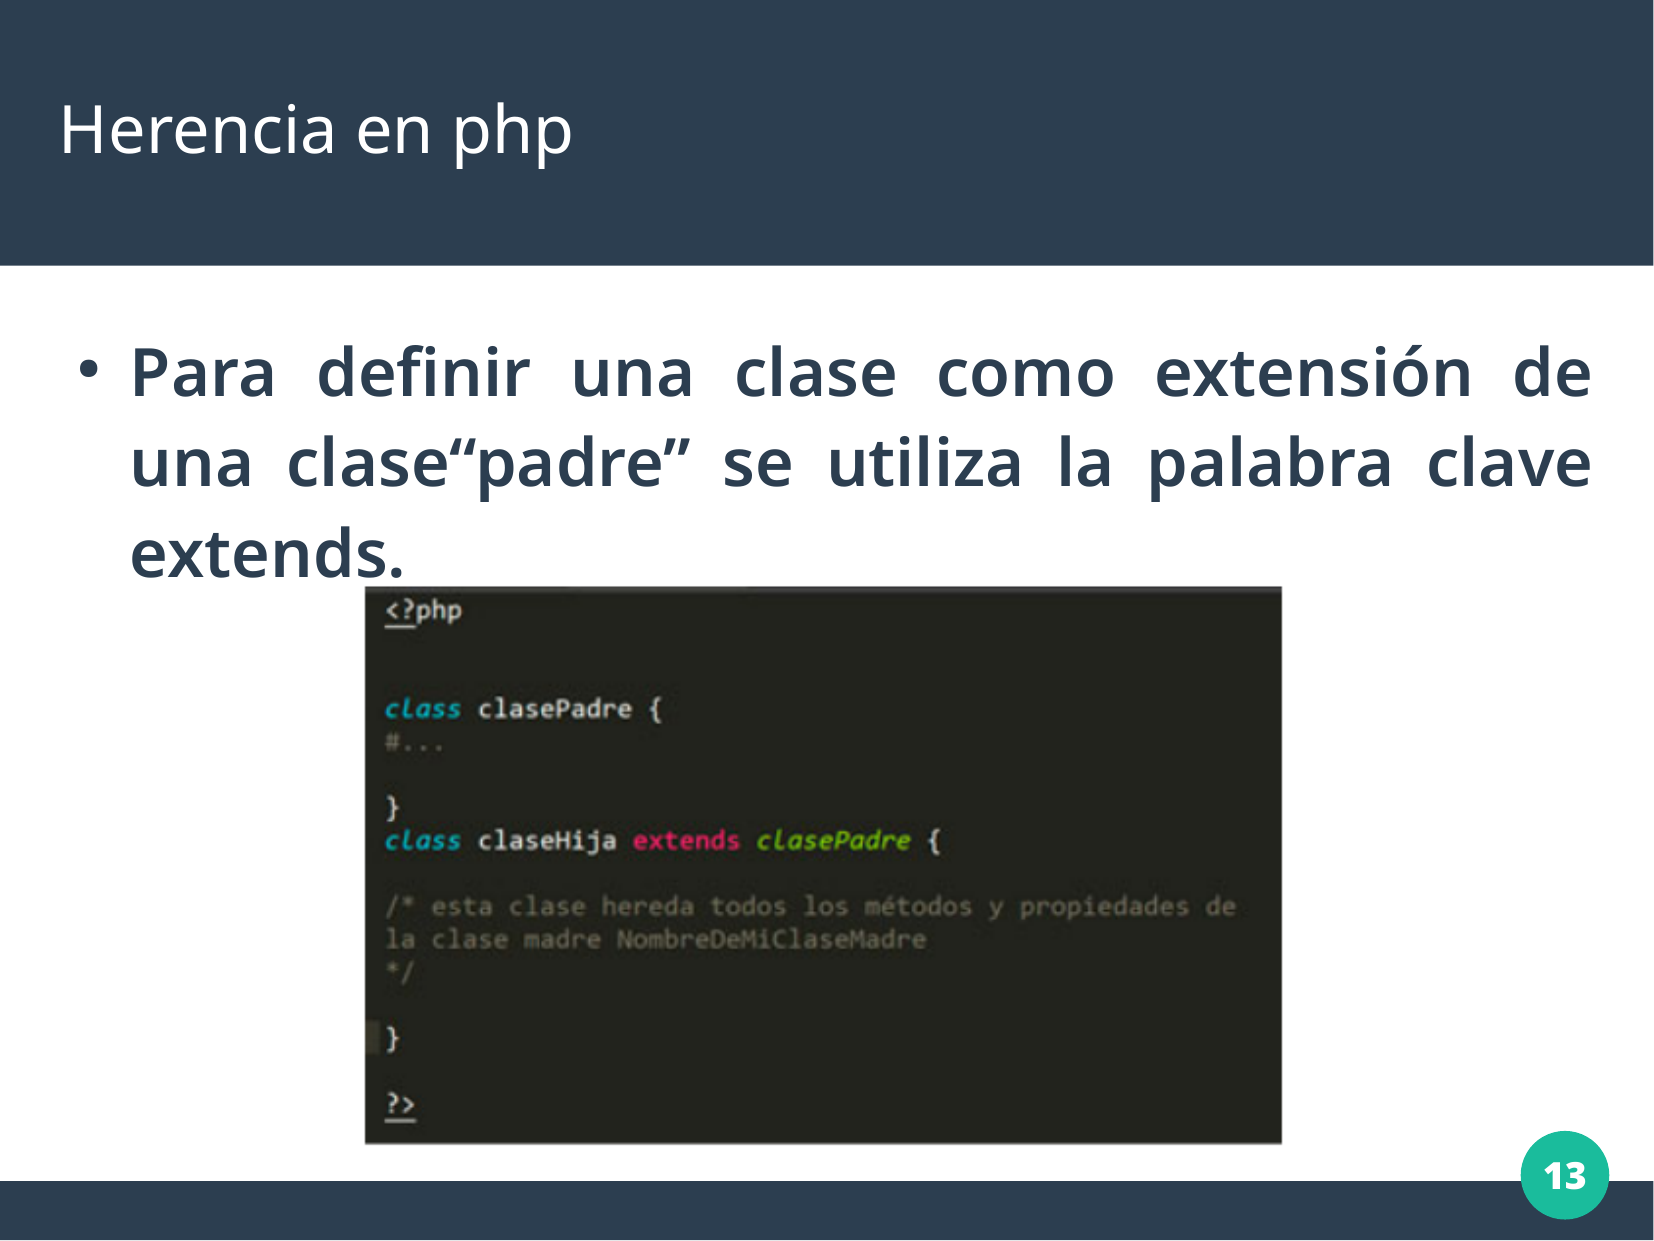

# Herencia en php
Para definir una clase como extensión de una clase“padre” se utiliza la palabra clave extends.
13